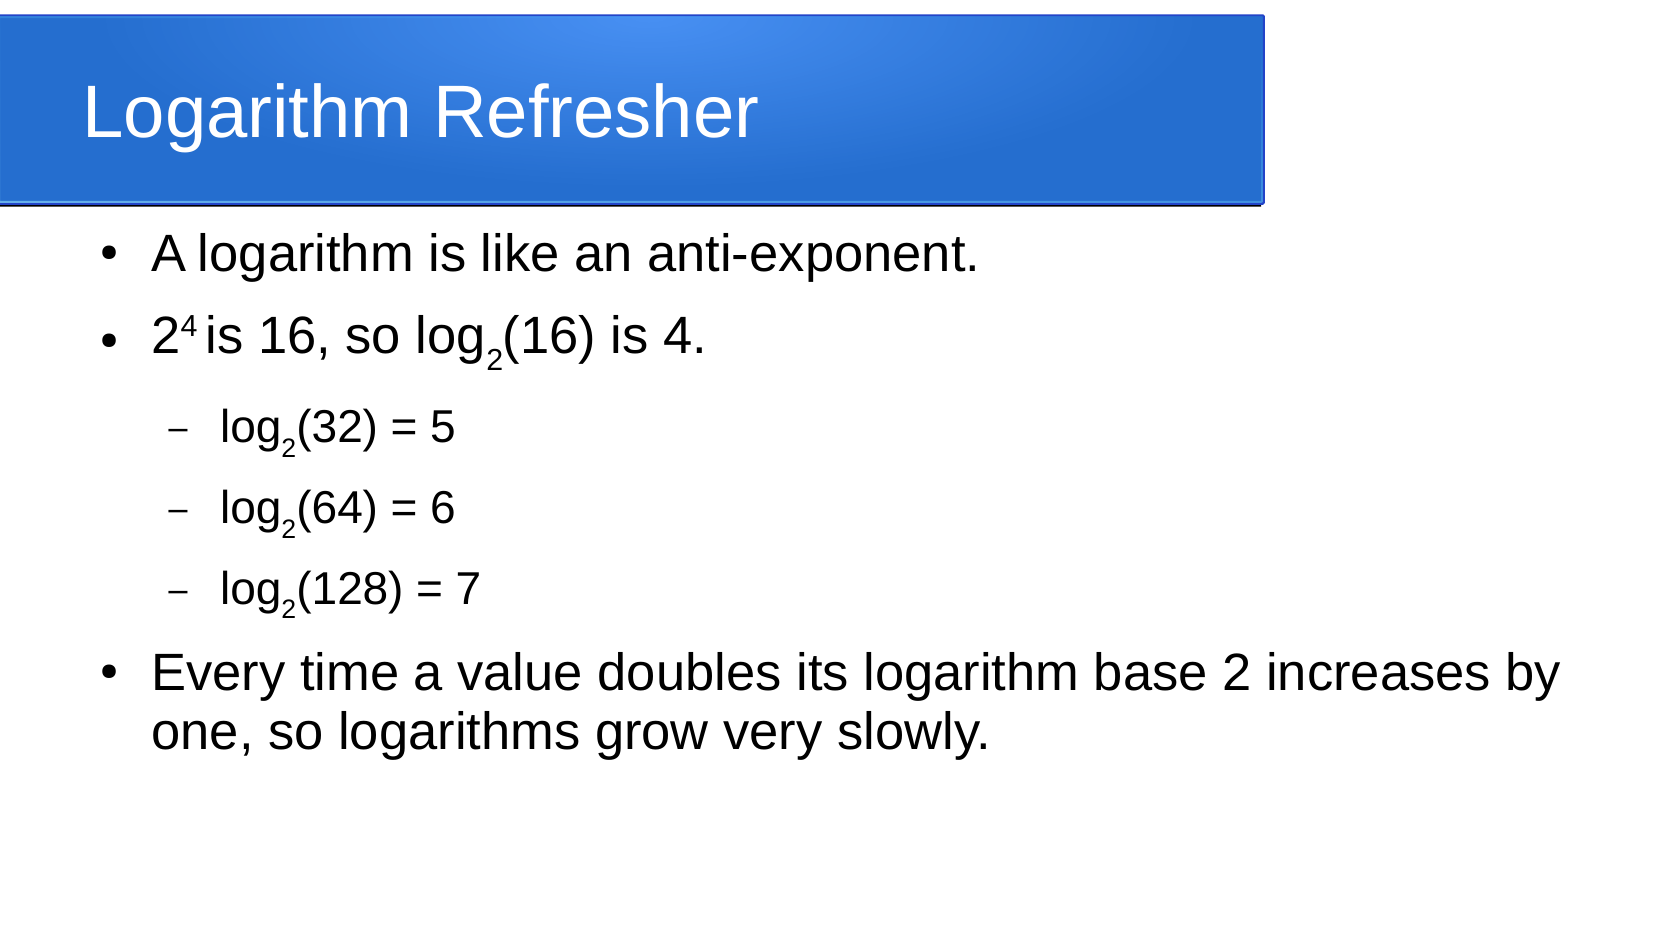

# Logarithm Refresher
A logarithm is like an anti-exponent.
24 is 16, so log2(16) is 4.
log2(32) = 5
log2(64) = 6
log2(128) = 7
Every time a value doubles its logarithm base 2 increases by one, so logarithms grow very slowly.